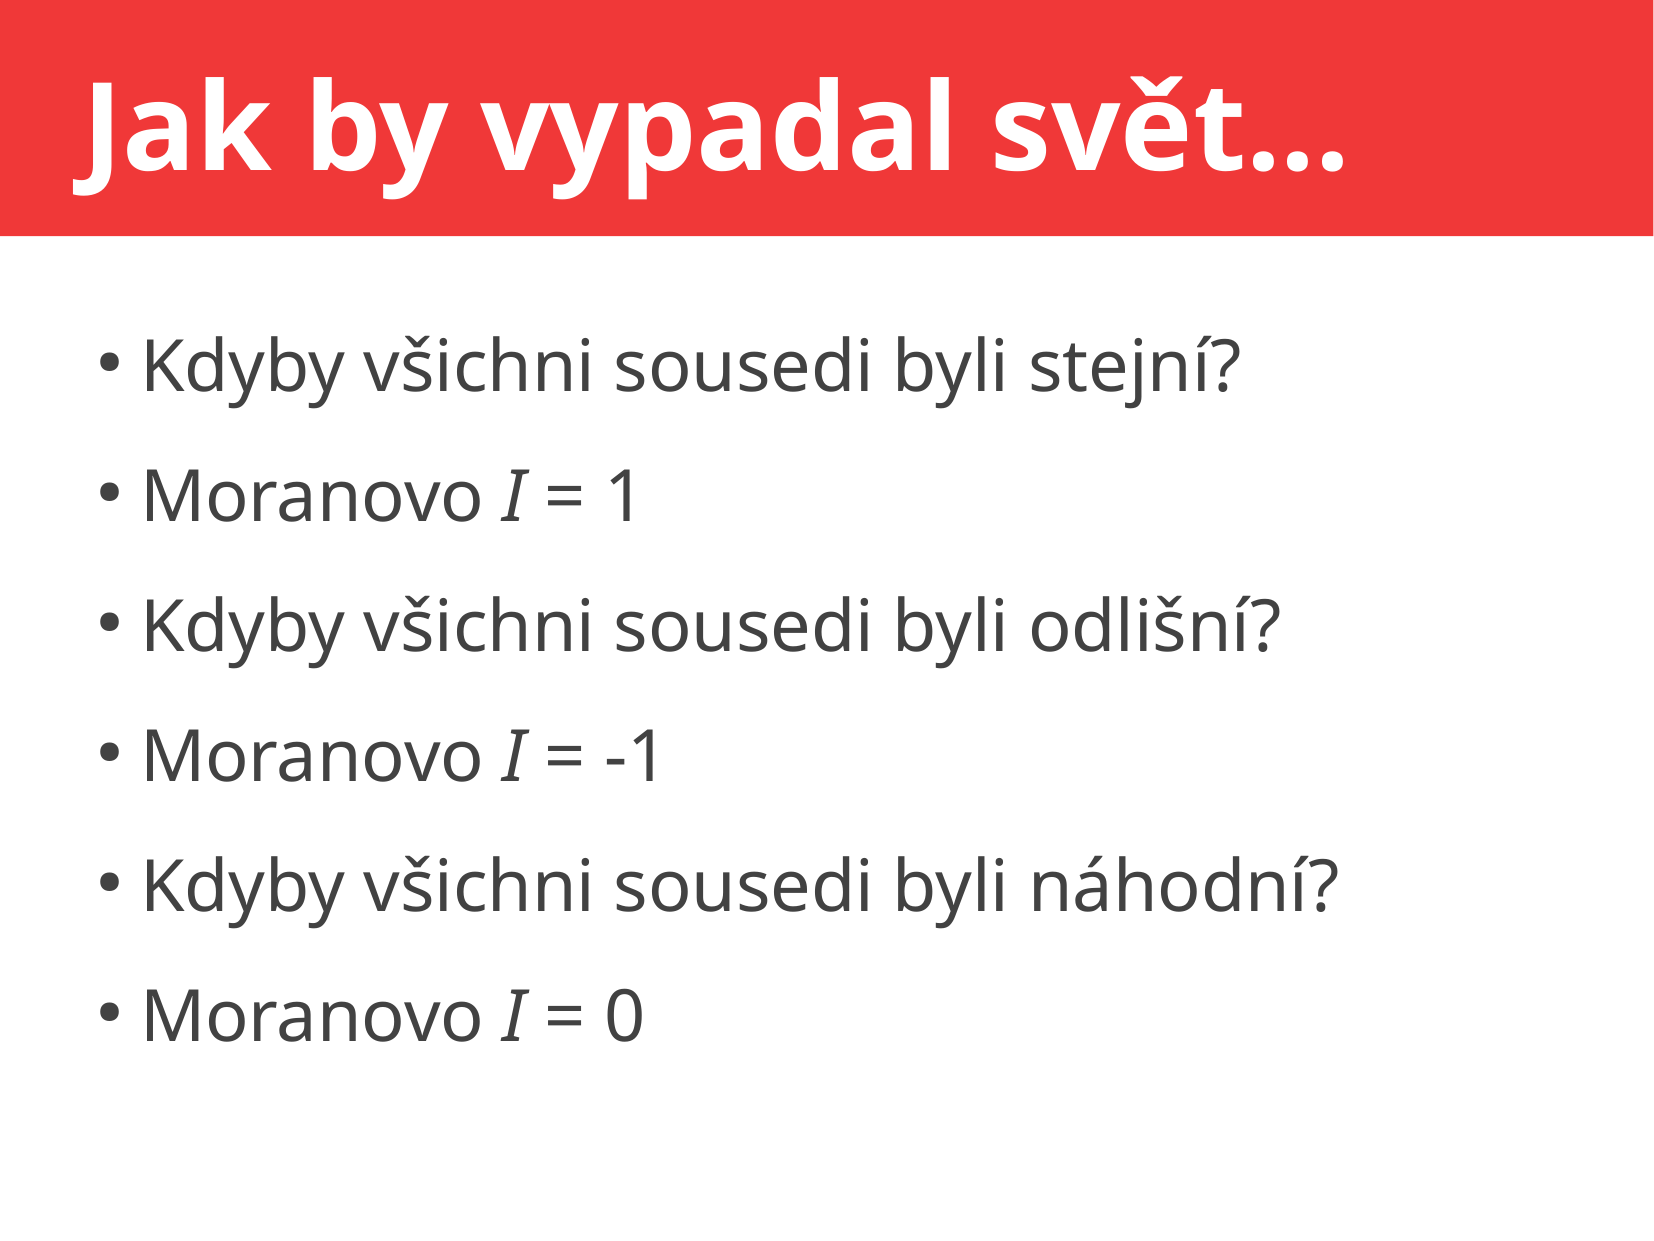

# Jak by vypadal svět...
Kdyby všichni sousedi byli stejní?
Moranovo I = 1
Kdyby všichni sousedi byli odlišní?
Moranovo I = -1
Kdyby všichni sousedi byli náhodní?
Moranovo I = 0